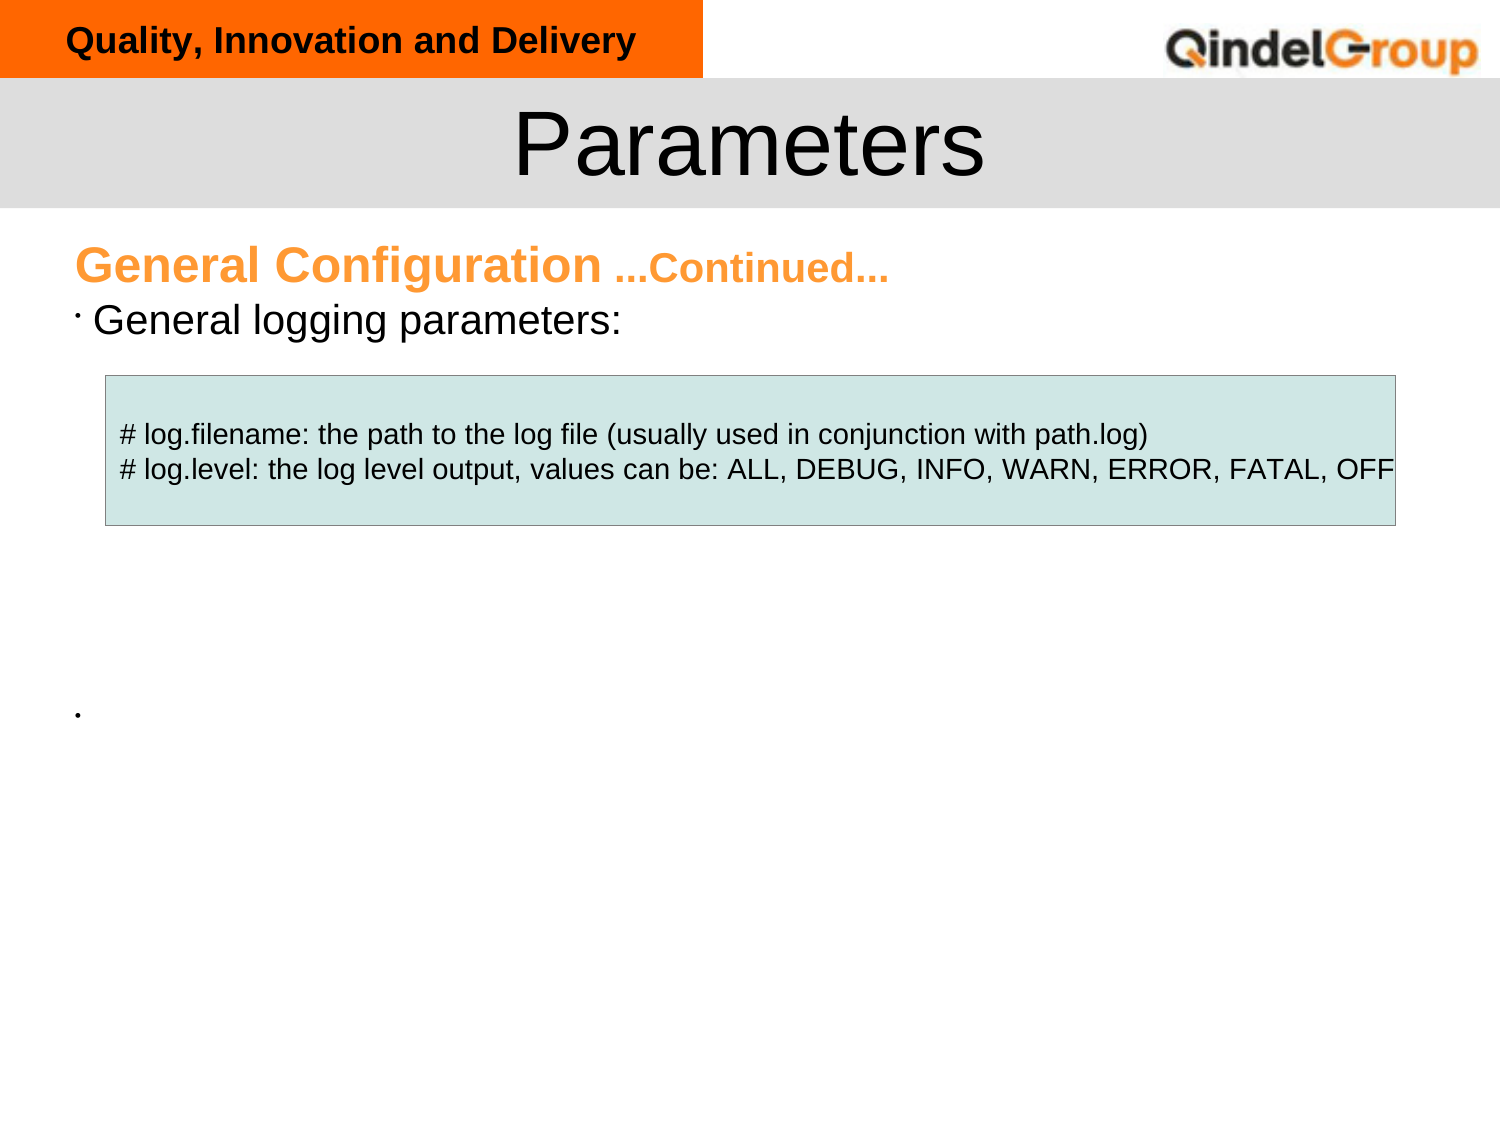

# Parameters
General Configuration ...Continued...
 General logging parameters:
# log.filename: the path to the log file (usually used in conjunction with path.log)
# log.level: the log level output, values can be: ALL, DEBUG, INFO, WARN, ERROR, FATAL, OFF